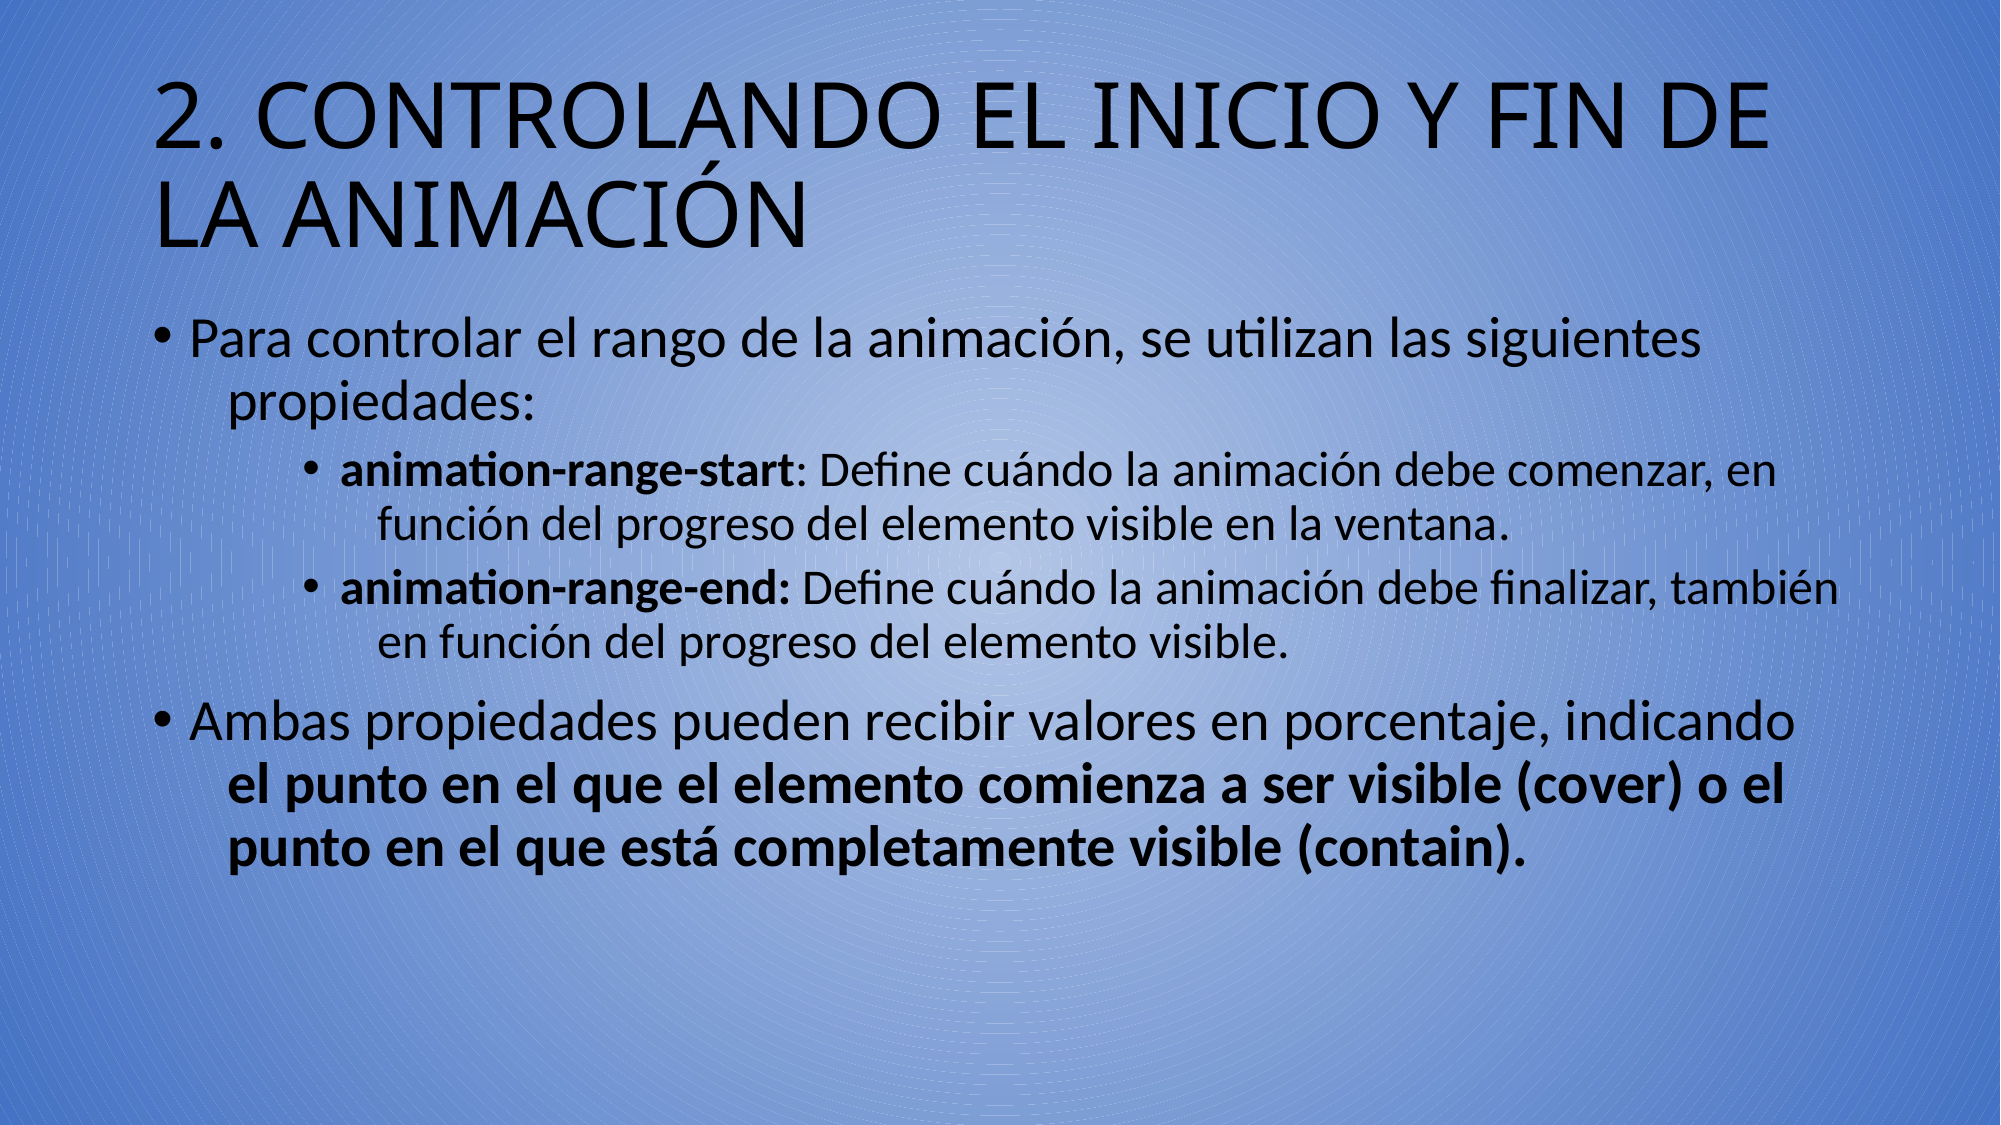

# 2. CONTROLANDO EL INICIO Y FIN DE LA ANIMACIÓN
Para controlar el rango de la animación, se utilizan las siguientes propiedades:
animation-range-start: Define cuándo la animación debe comenzar, en función del progreso del elemento visible en la ventana.
animation-range-end: Define cuándo la animación debe finalizar, también en función del progreso del elemento visible.
Ambas propiedades pueden recibir valores en porcentaje, indicando el punto en el que el elemento comienza a ser visible (cover) o el punto en el que está completamente visible (contain).